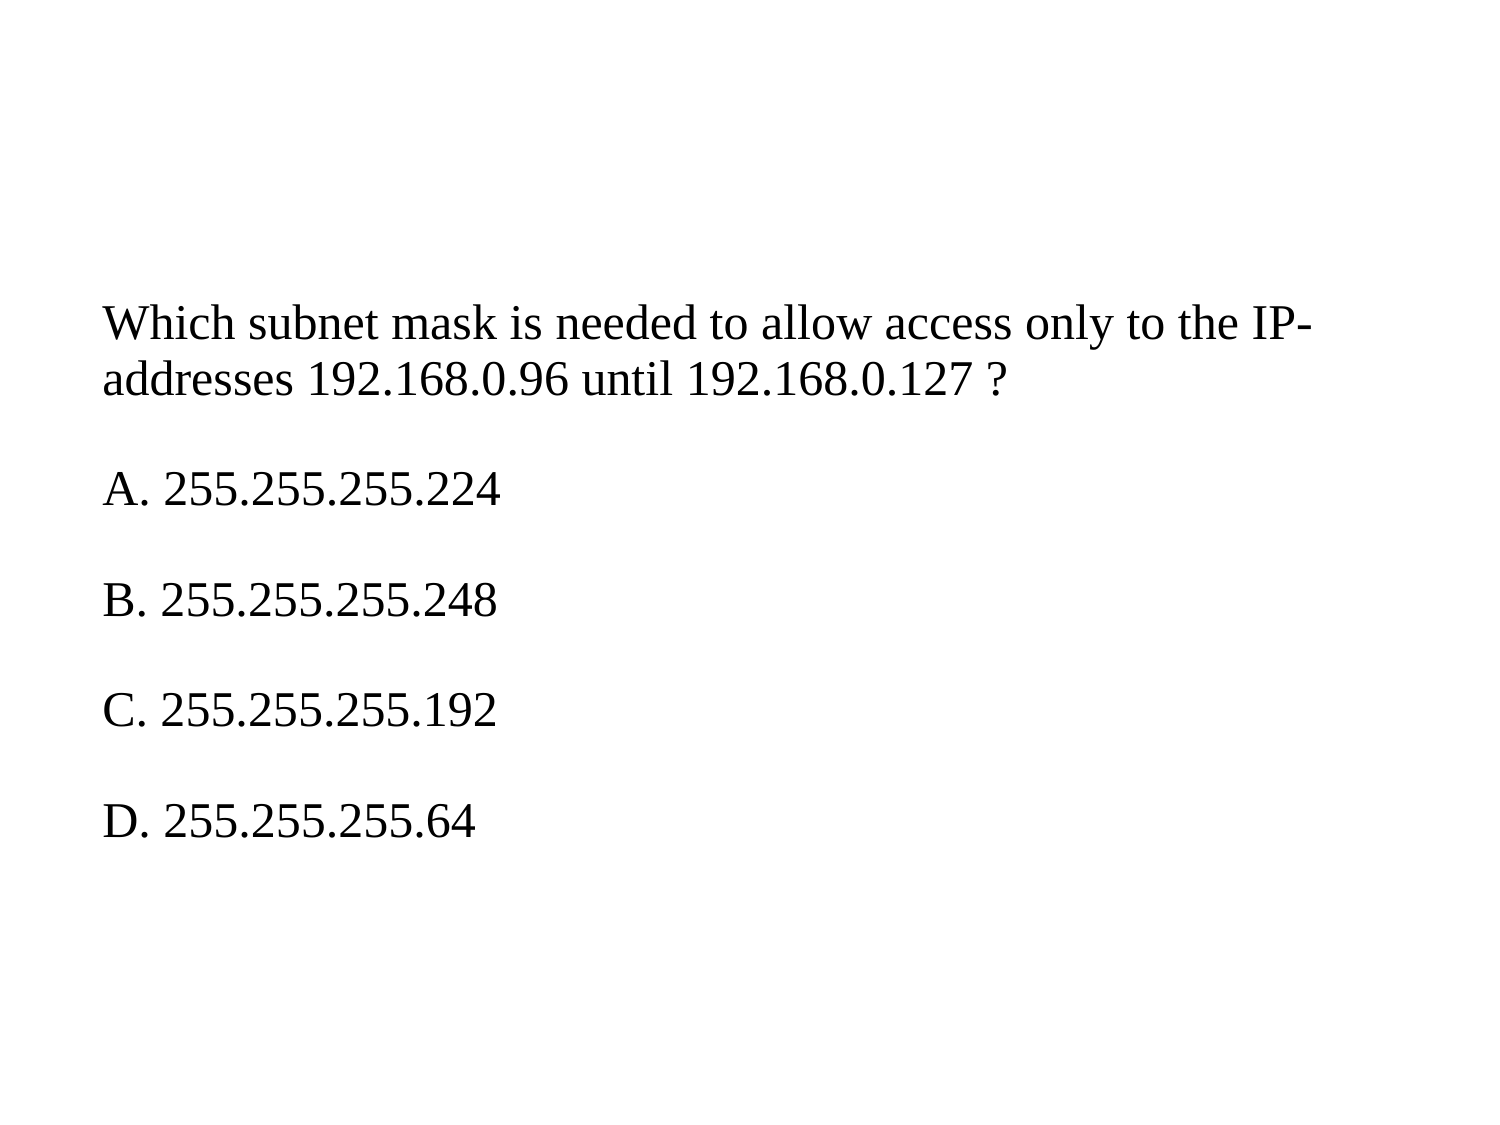

Which subnet mask is needed to allow access only to the IP-addresses 192.168.0.96 until 192.168.0.127 ?
A. 255.255.255.224
B. 255.255.255.248
C. 255.255.255.192
D. 255.255.255.64